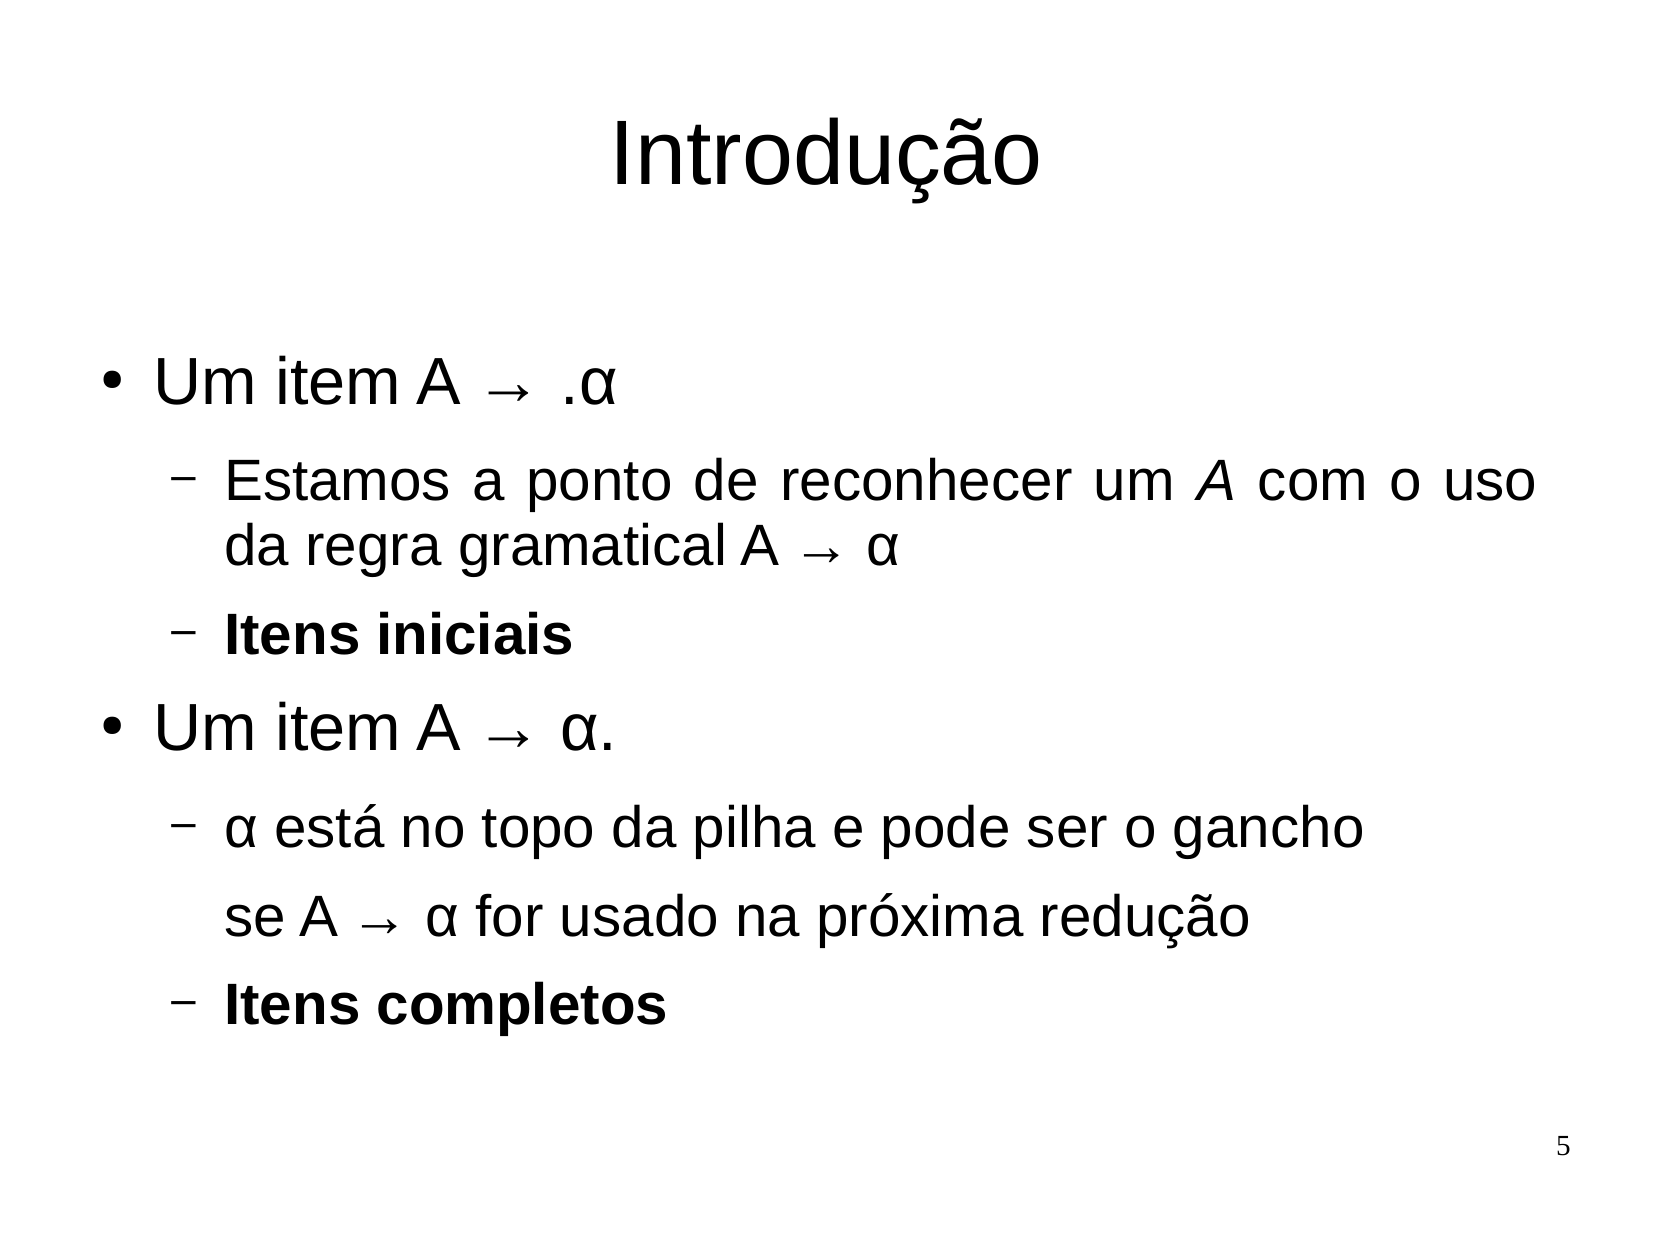

# Introdução
Um item A → .α
Estamos a ponto de reconhecer um A com o uso da regra gramatical A → α
Itens iniciais
Um item A → α.
α está no topo da pilha e pode ser o gancho
se A → α for usado na próxima redução
Itens completos
5